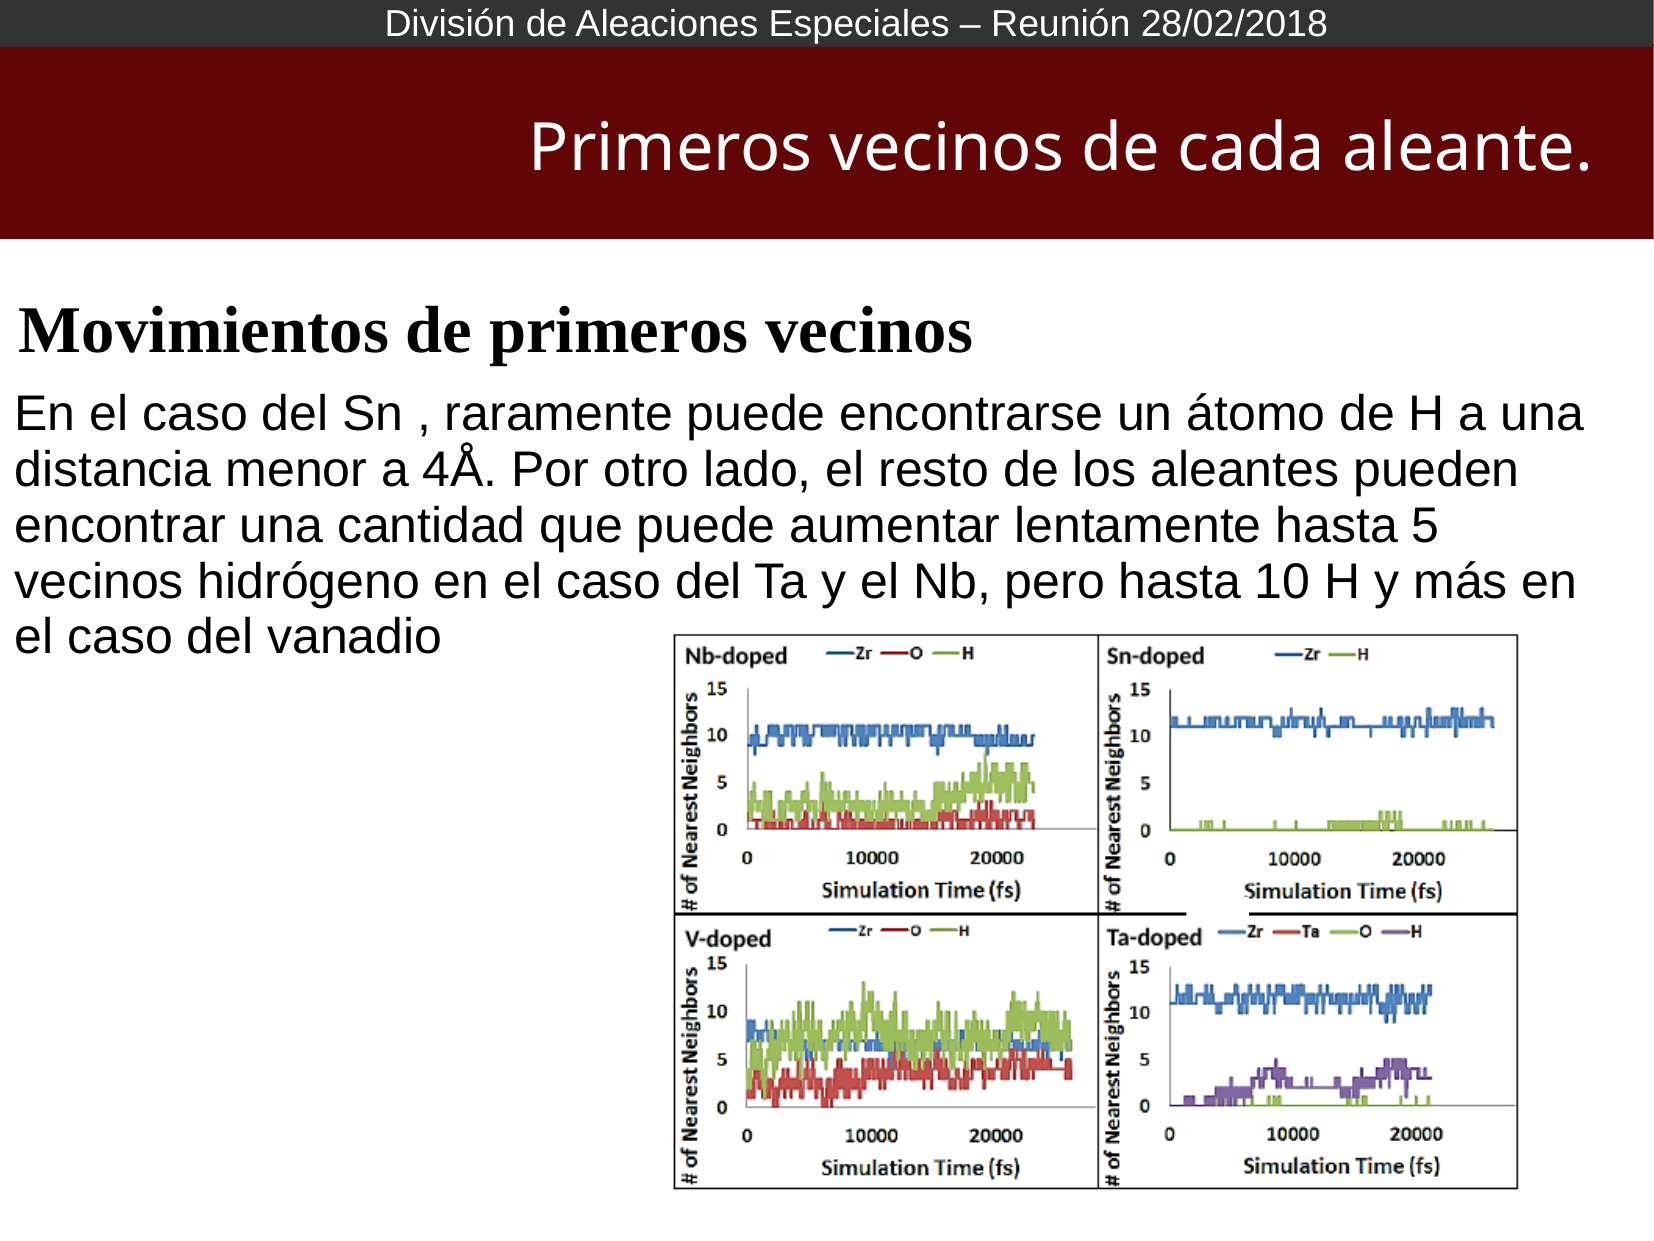

# Primeros vecinos de cada aleante.
Movimientos de primeros vecinos
En el caso del Sn , raramente puede encontrarse un átomo de H a una distancia menor a 4Å. Por otro lado, el resto de los aleantes pueden encontrar una cantidad que puede aumentar lentamente hasta 5 vecinos hidrógeno en el caso del Ta y el Nb, pero hasta 10 H y más en el caso del vanadio